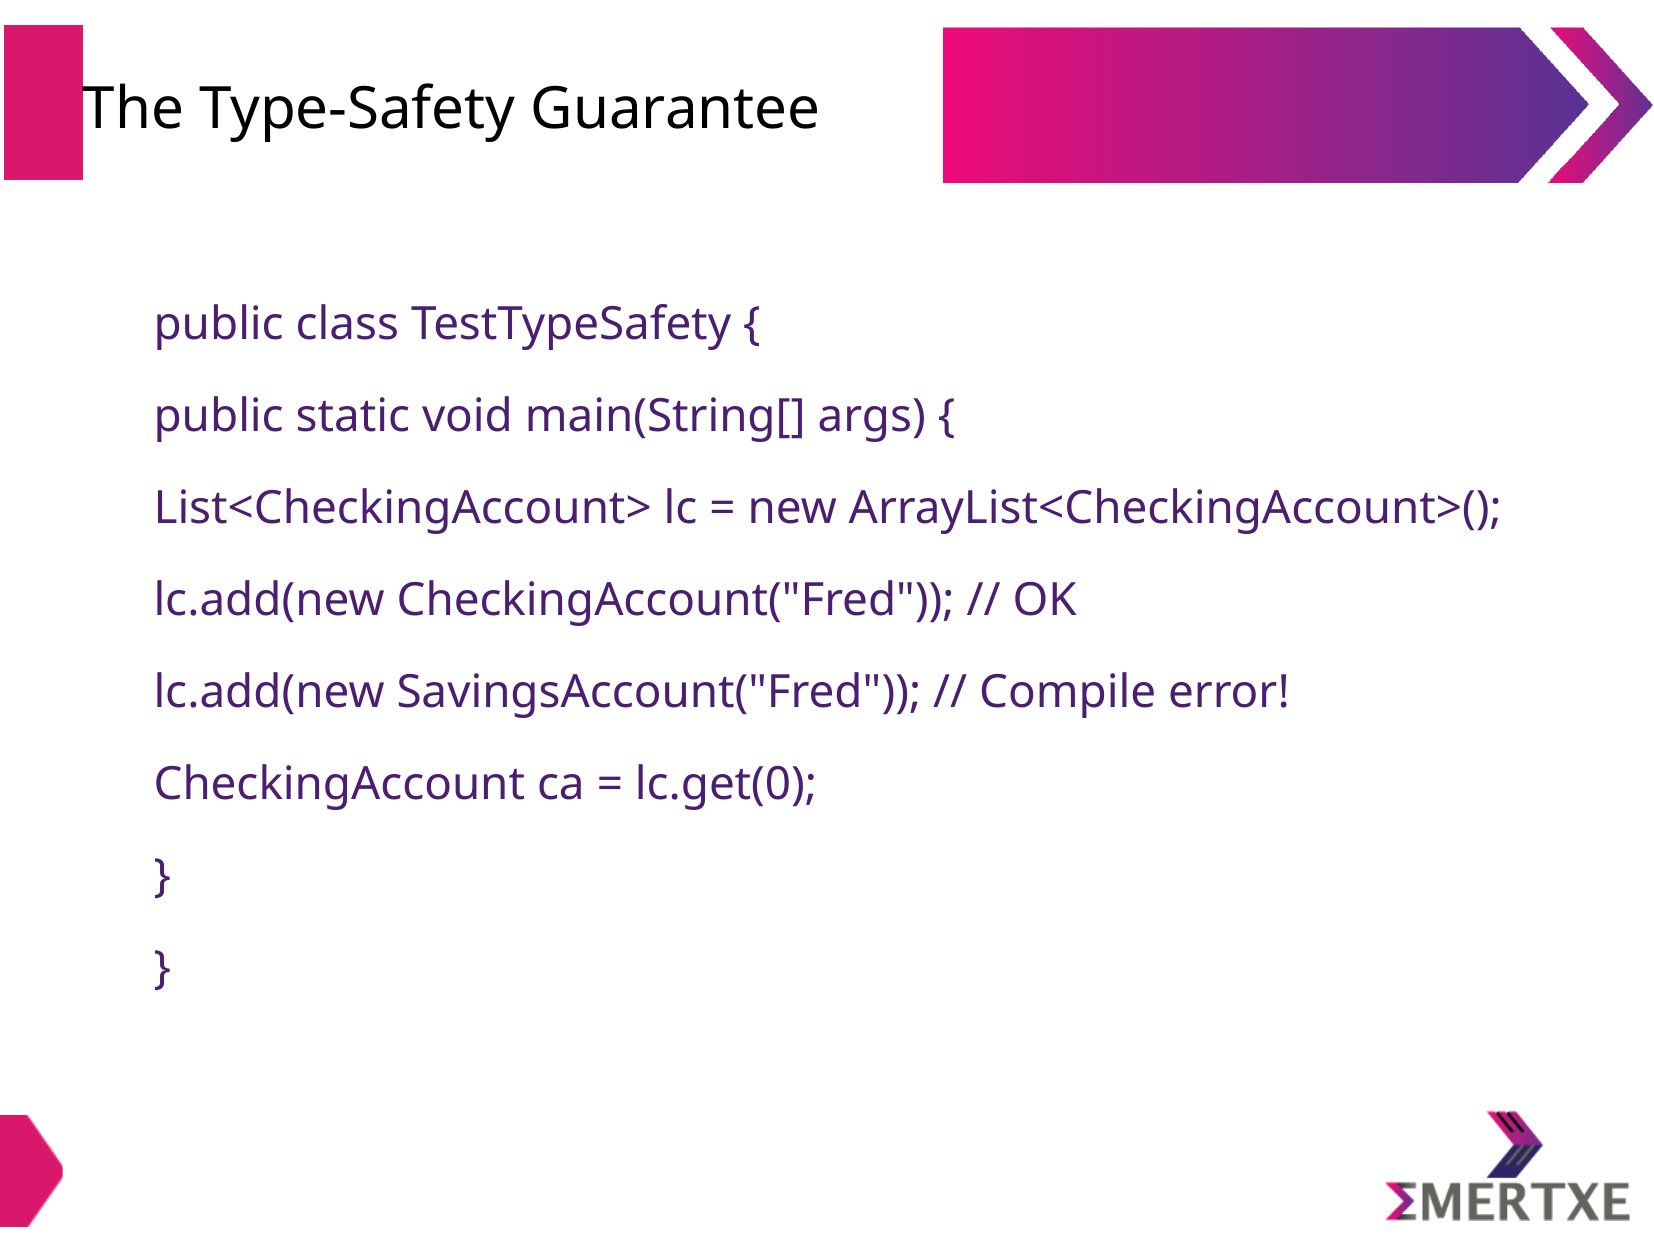

# The Type-Safety Guarantee
public class TestTypeSafety {
public static void main(String[] args) {
List<CheckingAccount> lc = new ArrayList<CheckingAccount>();
lc.add(new CheckingAccount("Fred")); // OK
lc.add(new SavingsAccount("Fred")); // Compile error!
CheckingAccount ca = lc.get(0);
}
}